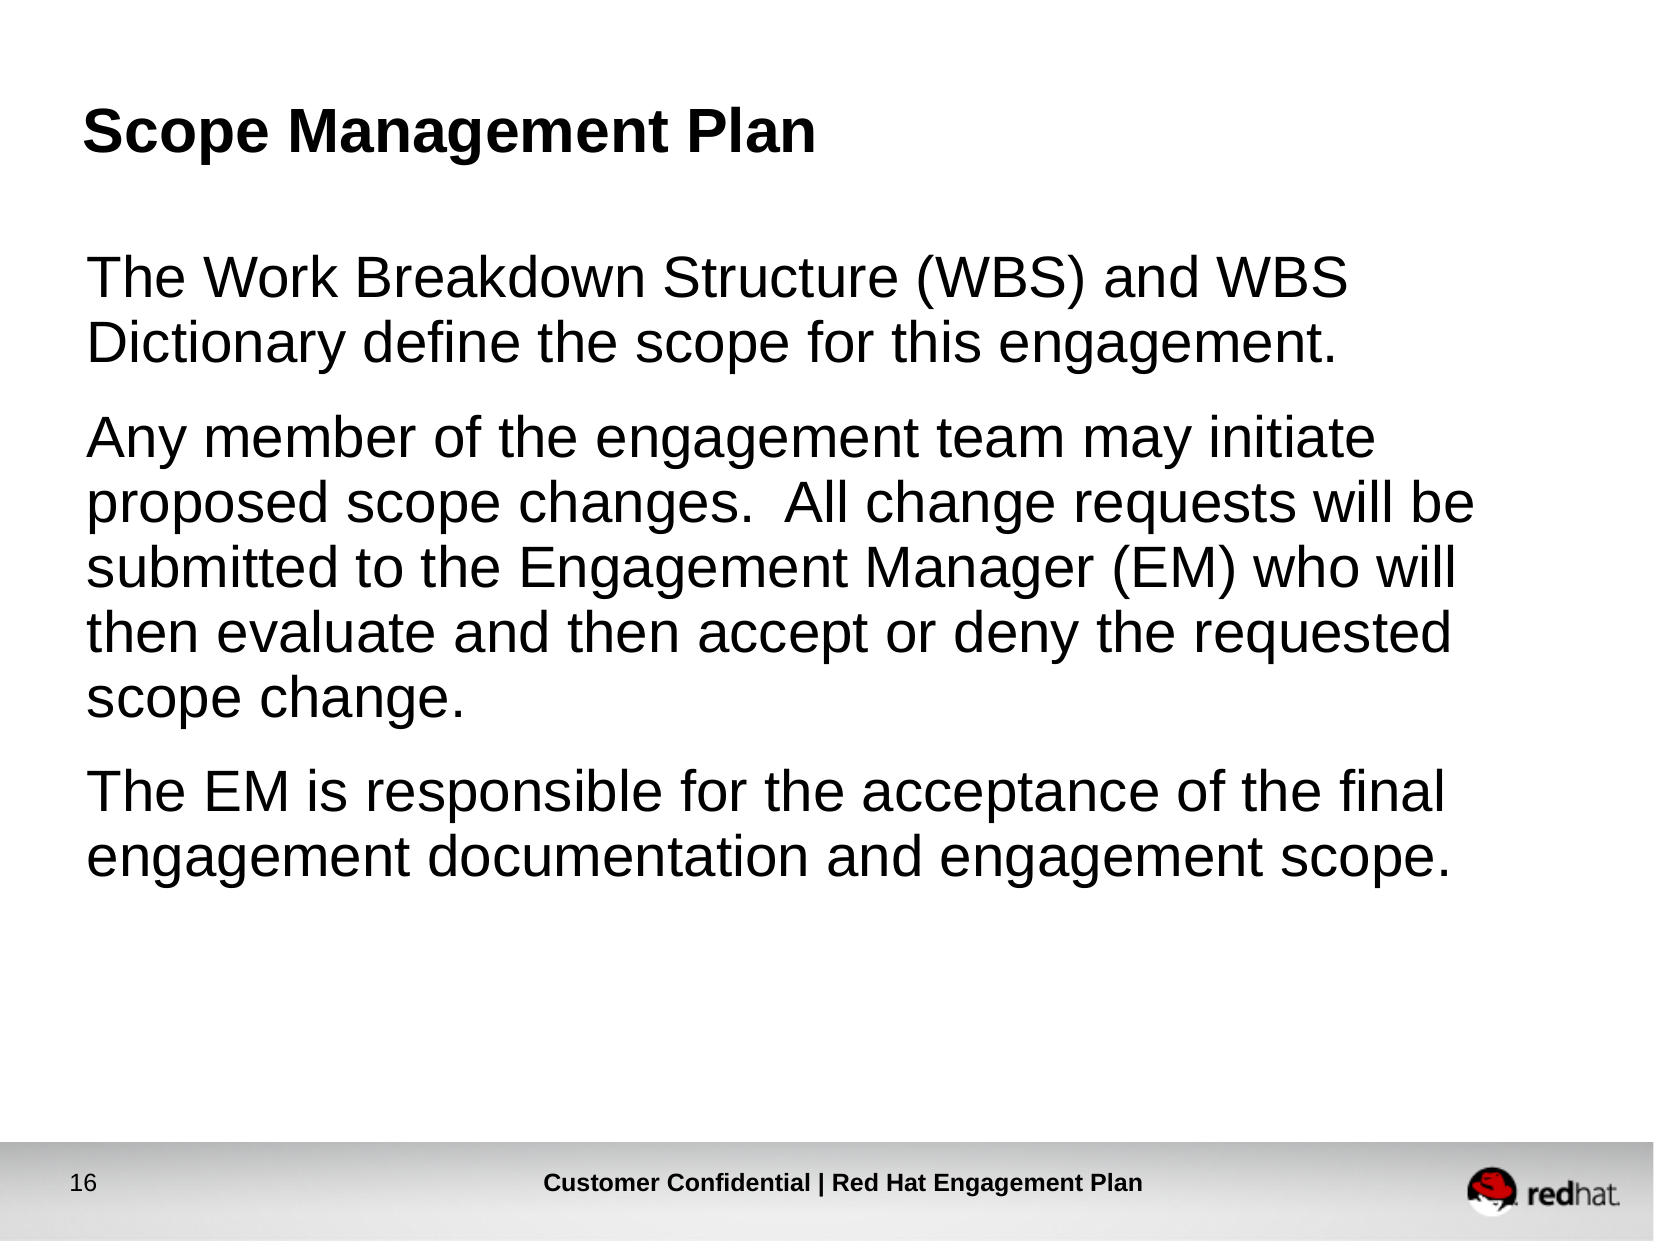

# Scope Management Plan
The Work Breakdown Structure (WBS) and WBS Dictionary define the scope for this engagement.
Any member of the engagement team may initiate proposed scope changes. All change requests will be submitted to the Engagement Manager (EM) who will then evaluate and then accept or deny the requested scope change.
The EM is responsible for the acceptance of the final engagement documentation and engagement scope.